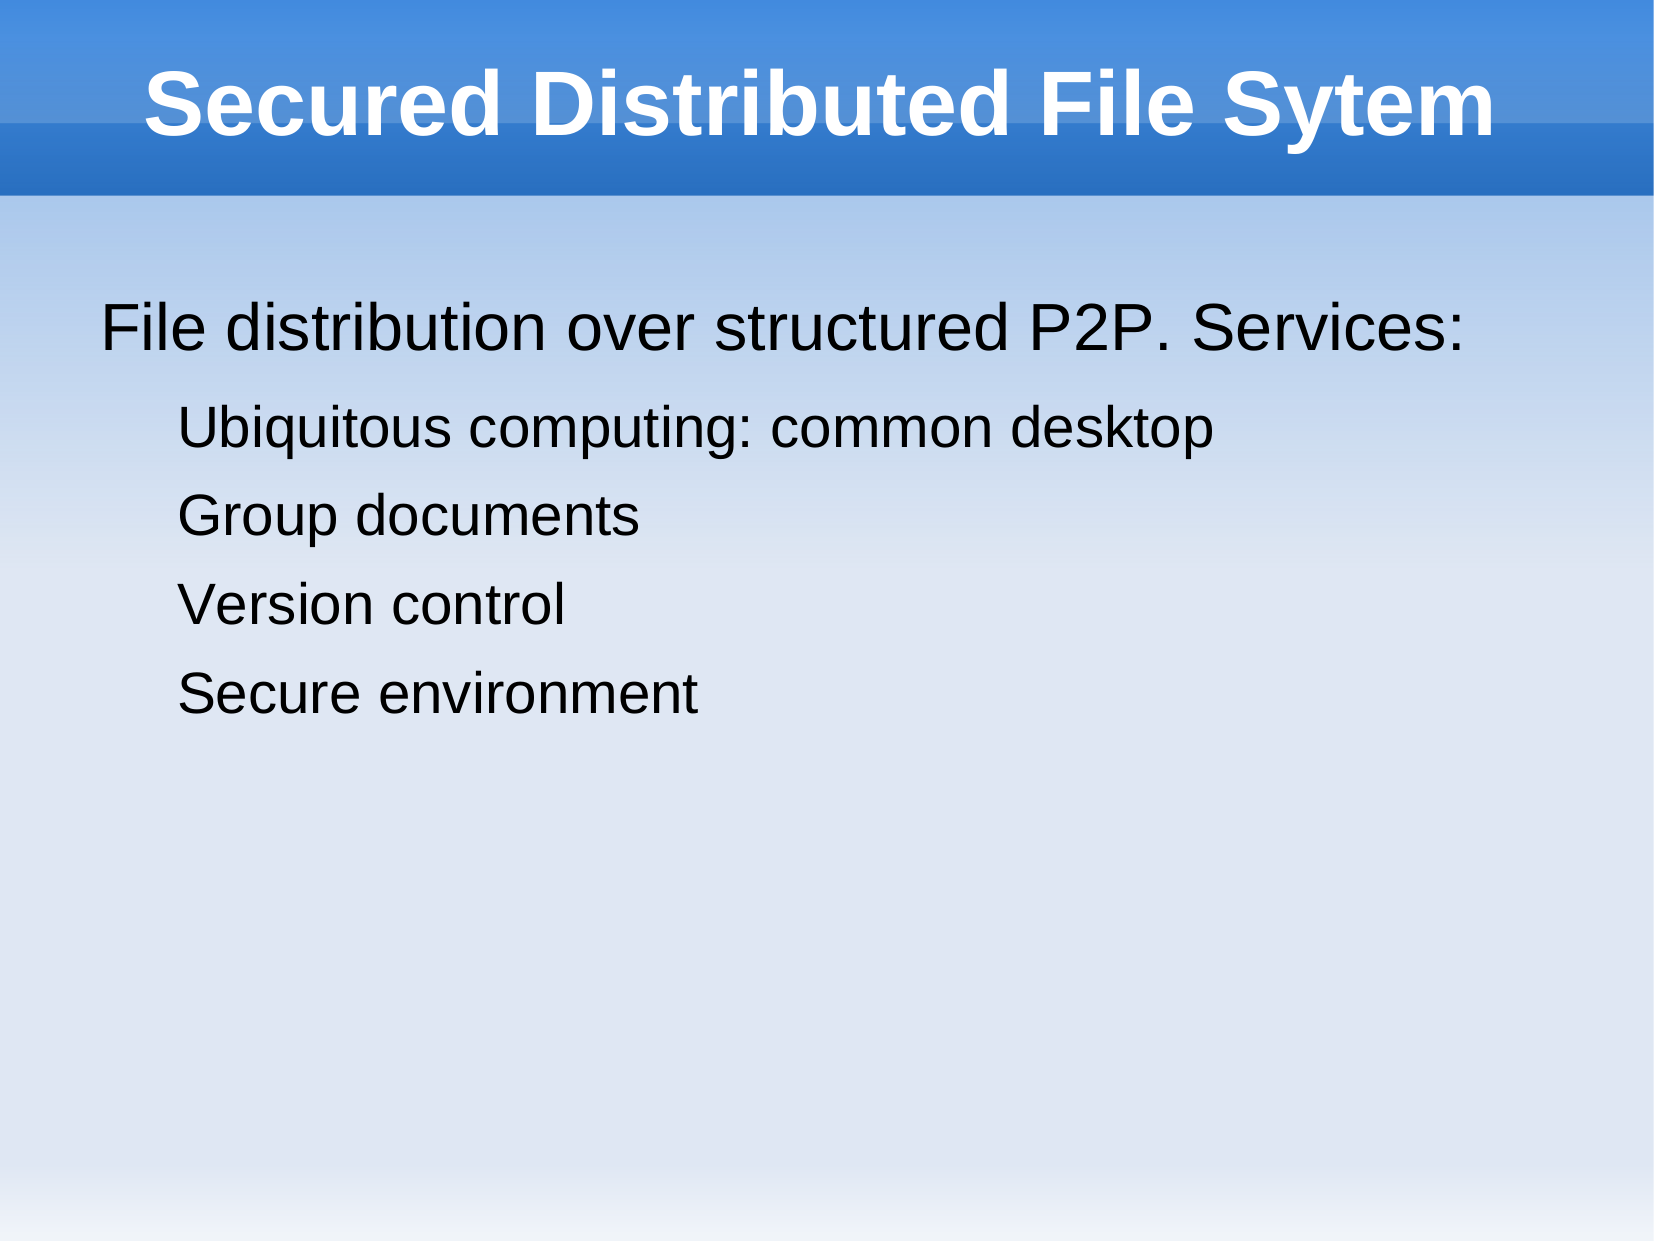

# Secured Distributed File Sytem
File distribution over structured P2P. Services:
Ubiquitous computing: common desktop
Group documents
Version control
Secure environment